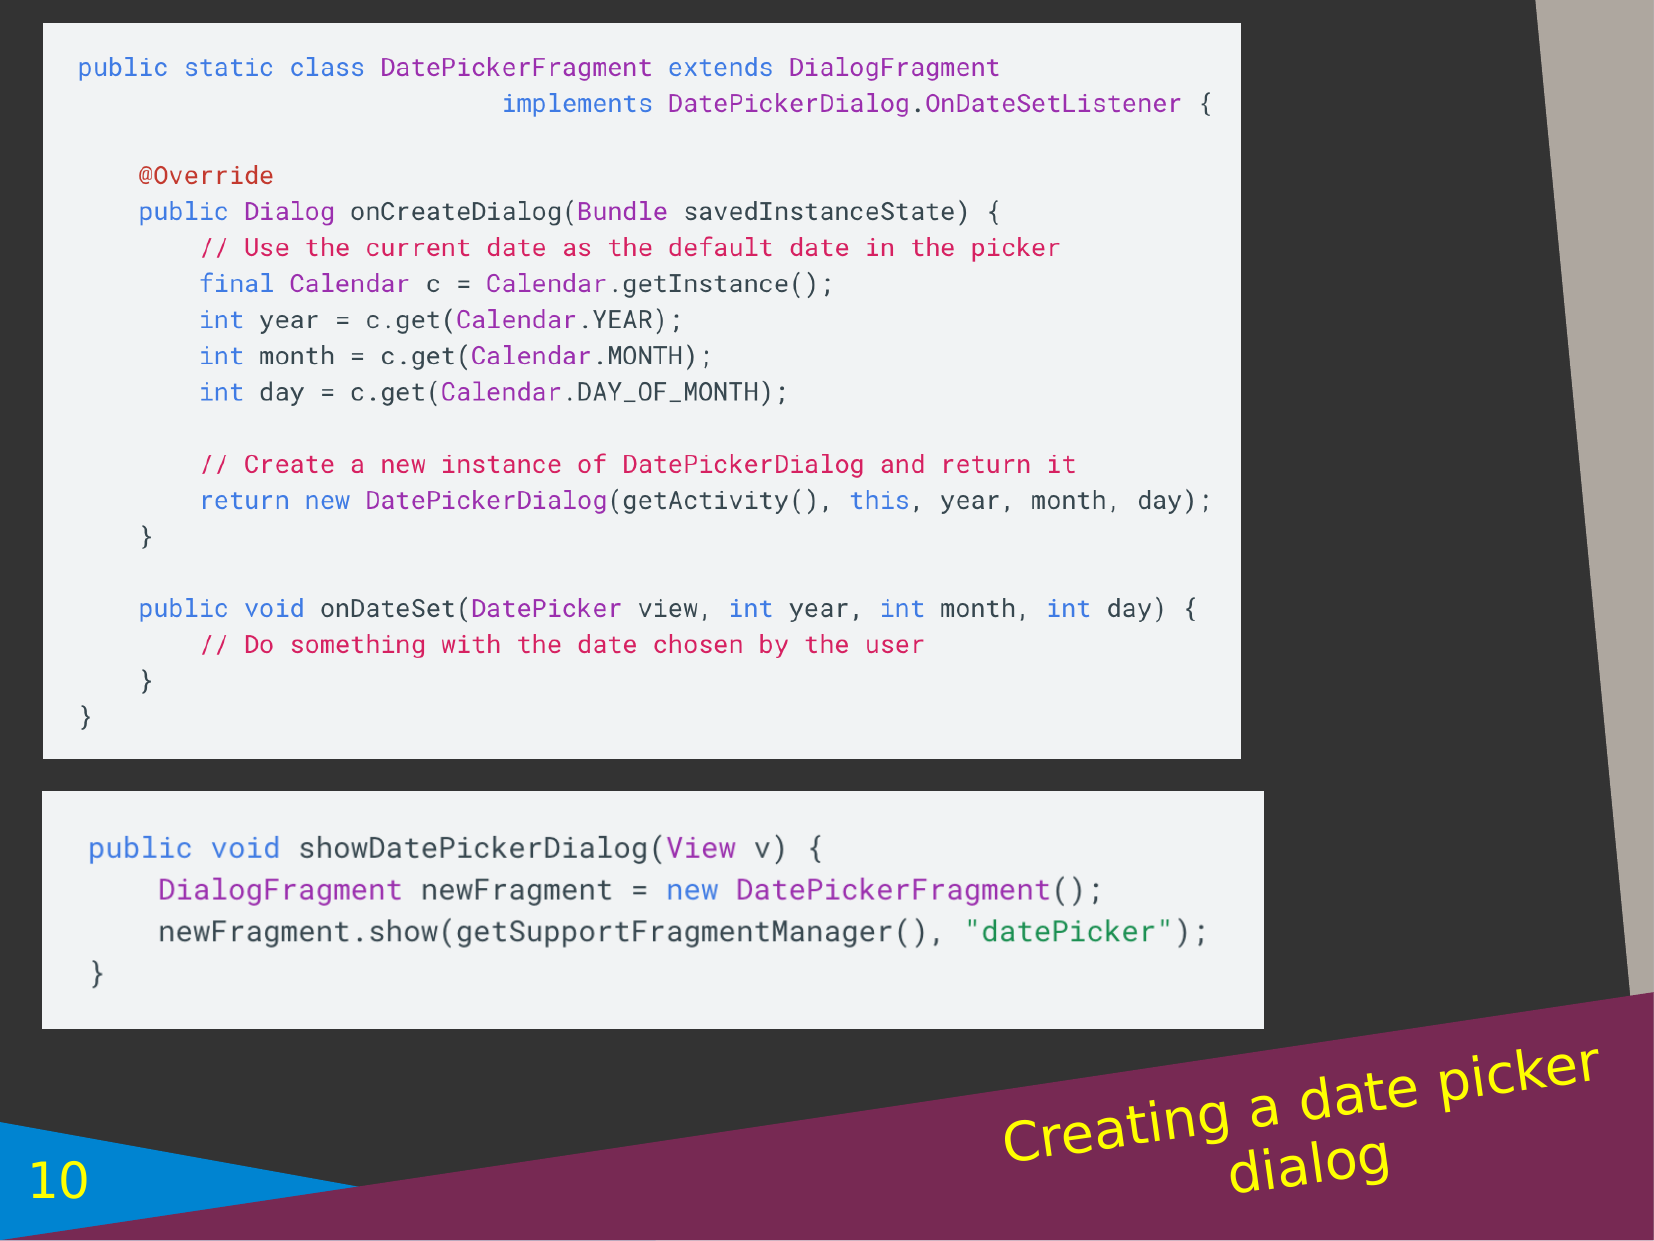

# Creating a date picker dialog
10